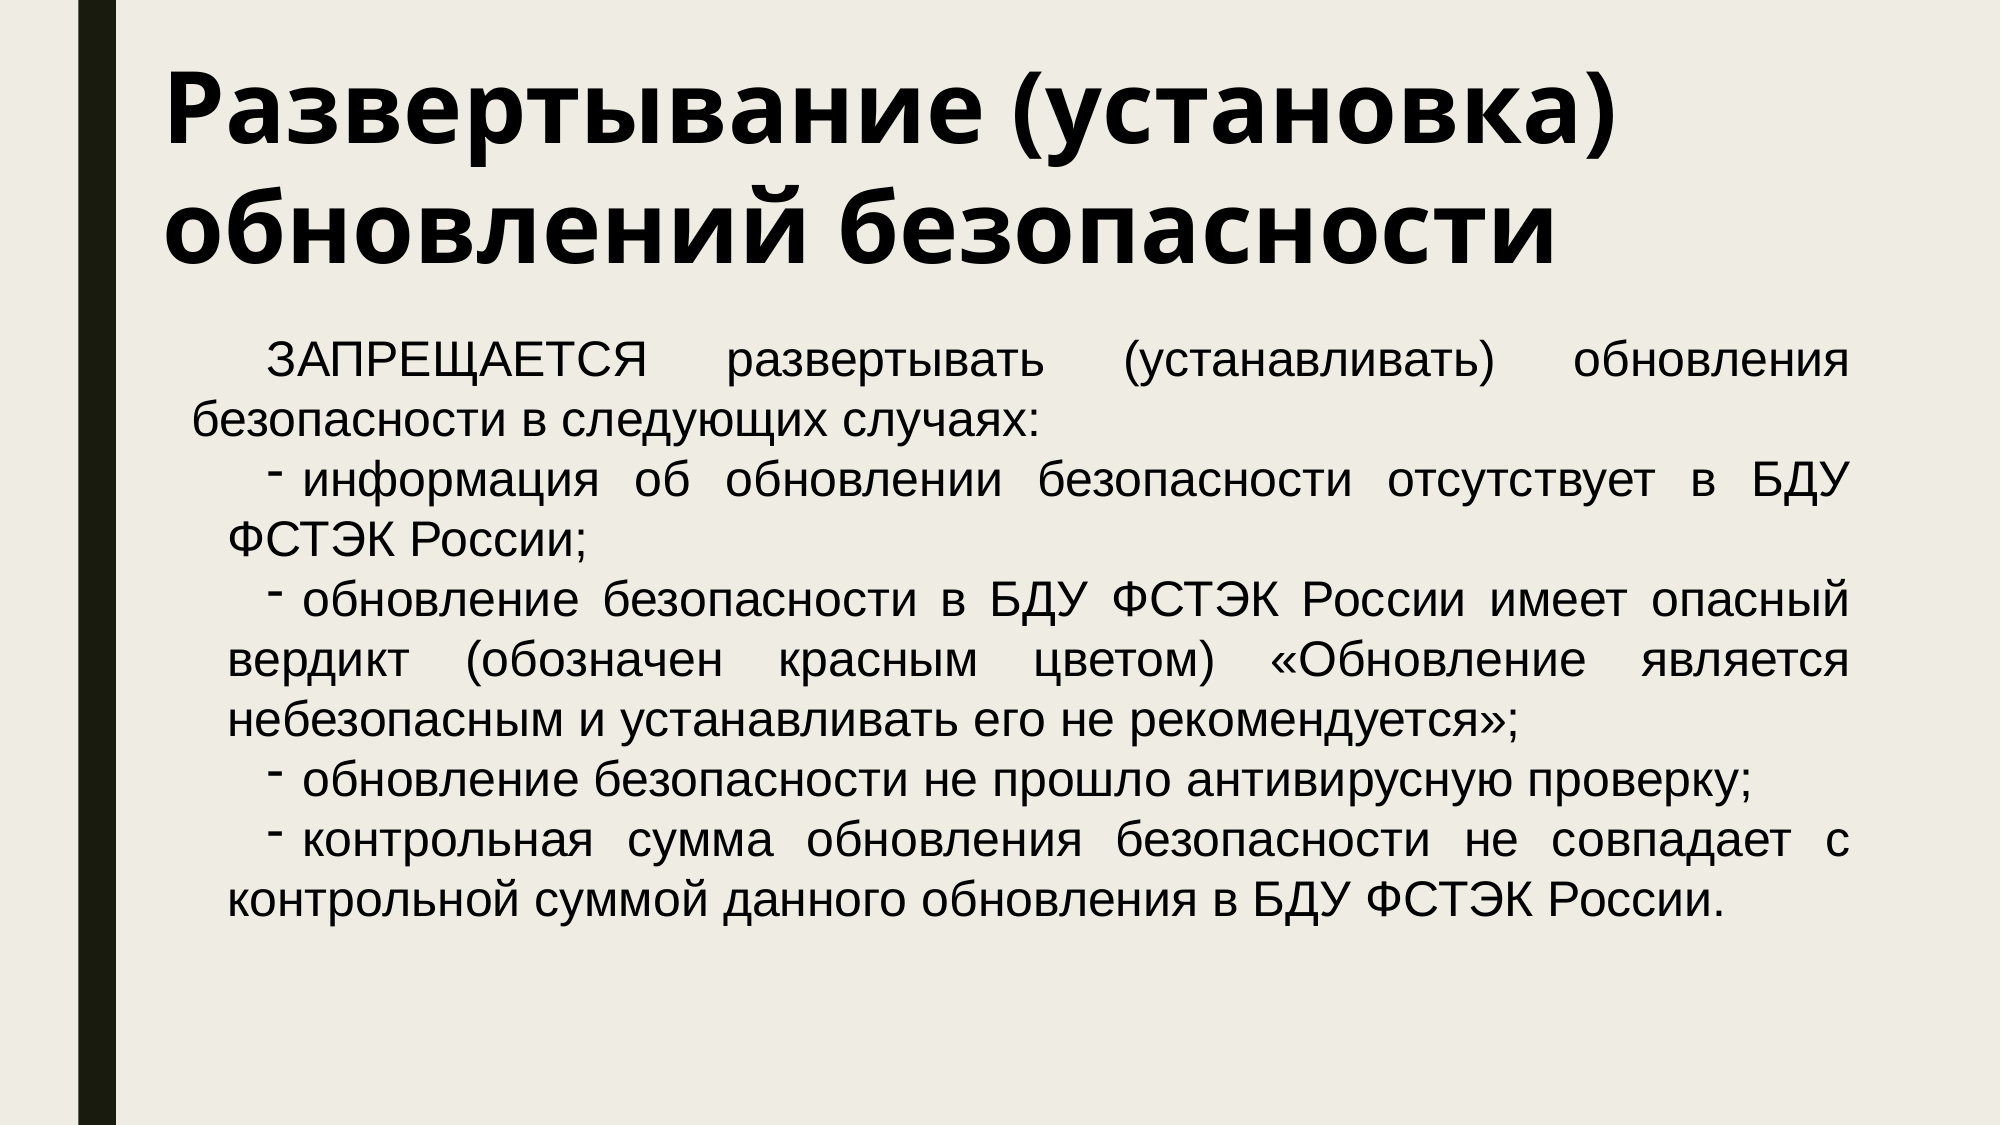

Развертывание (установка) обновлений безопасности
ЗАПРЕЩАЕТСЯ развертывать (устанавливать) обновления безопасности в следующих случаях:
информация об обновлении безопасности отсутствует в БДУ ФСТЭК России;
обновление безопасности в БДУ ФСТЭК России имеет опасный вердикт (обозначен красным цветом) «Обновление является небезопасным и устанавливать его не рекомендуется»;
обновление безопасности не прошло антивирусную проверку;
контрольная сумма обновления безопасности не совпадает с контрольной суммой данного обновления в БДУ ФСТЭК России.